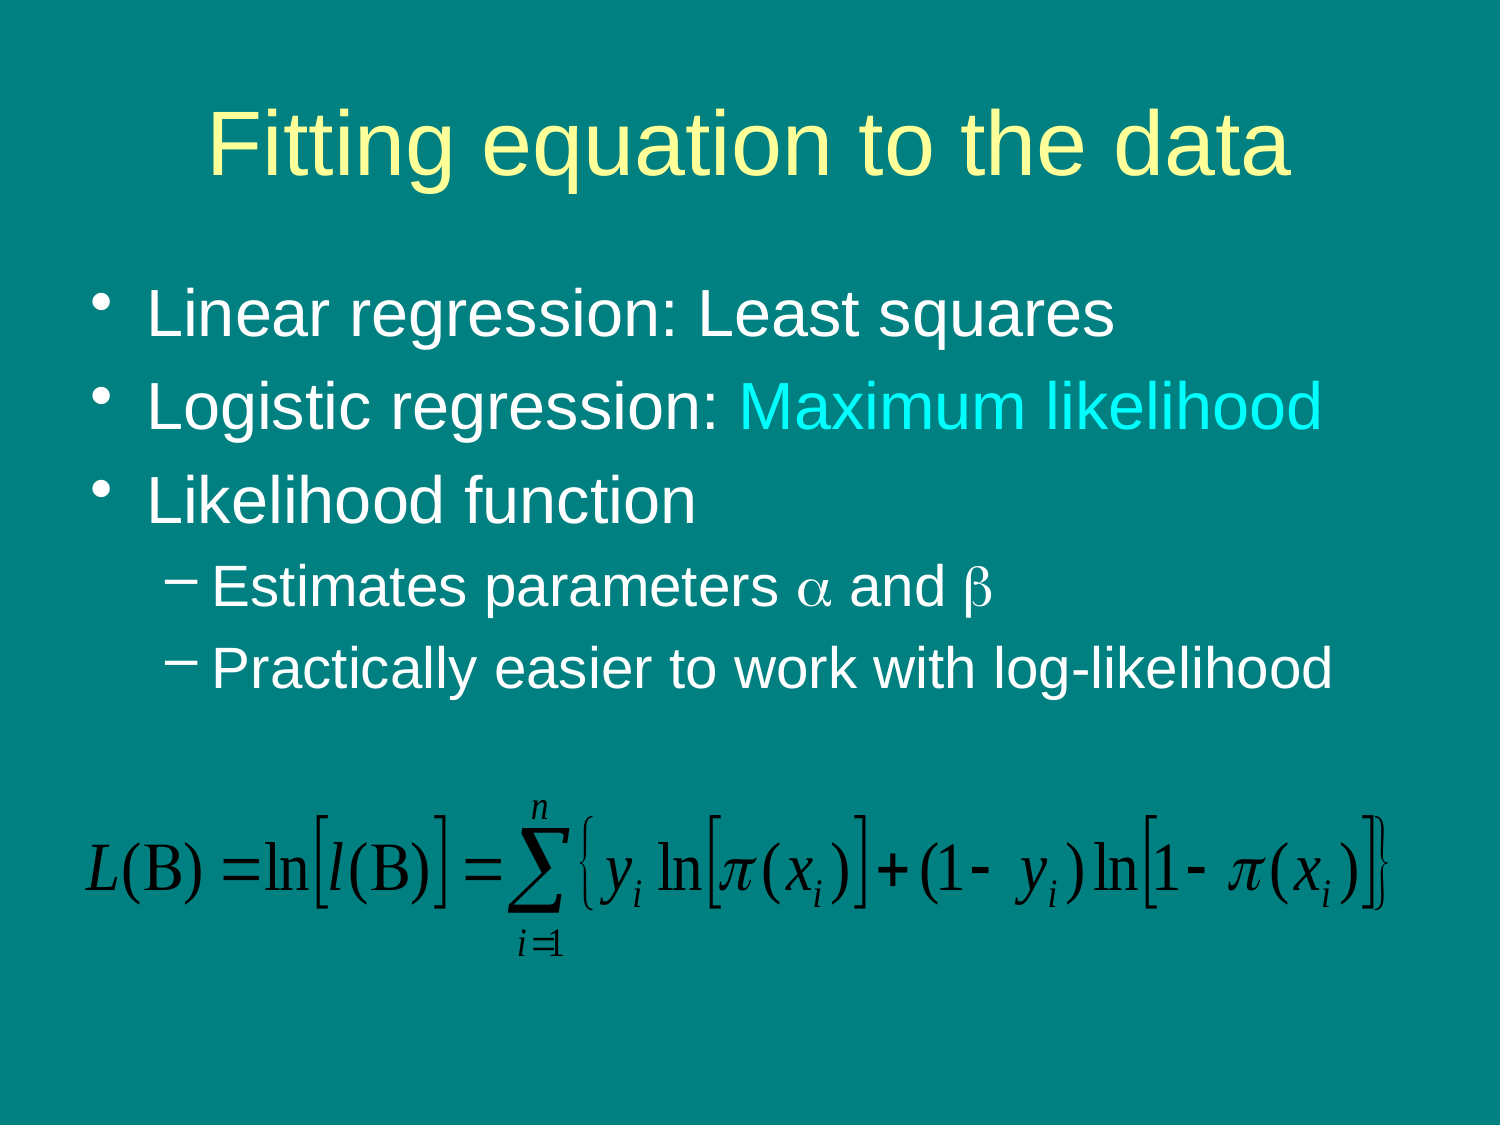

# Fitting equation to the data
Linear regression: Least squares
Logistic regression: Maximum likelihood
Likelihood function
Estimates parameters a and b
Practically easier to work with log-likelihood